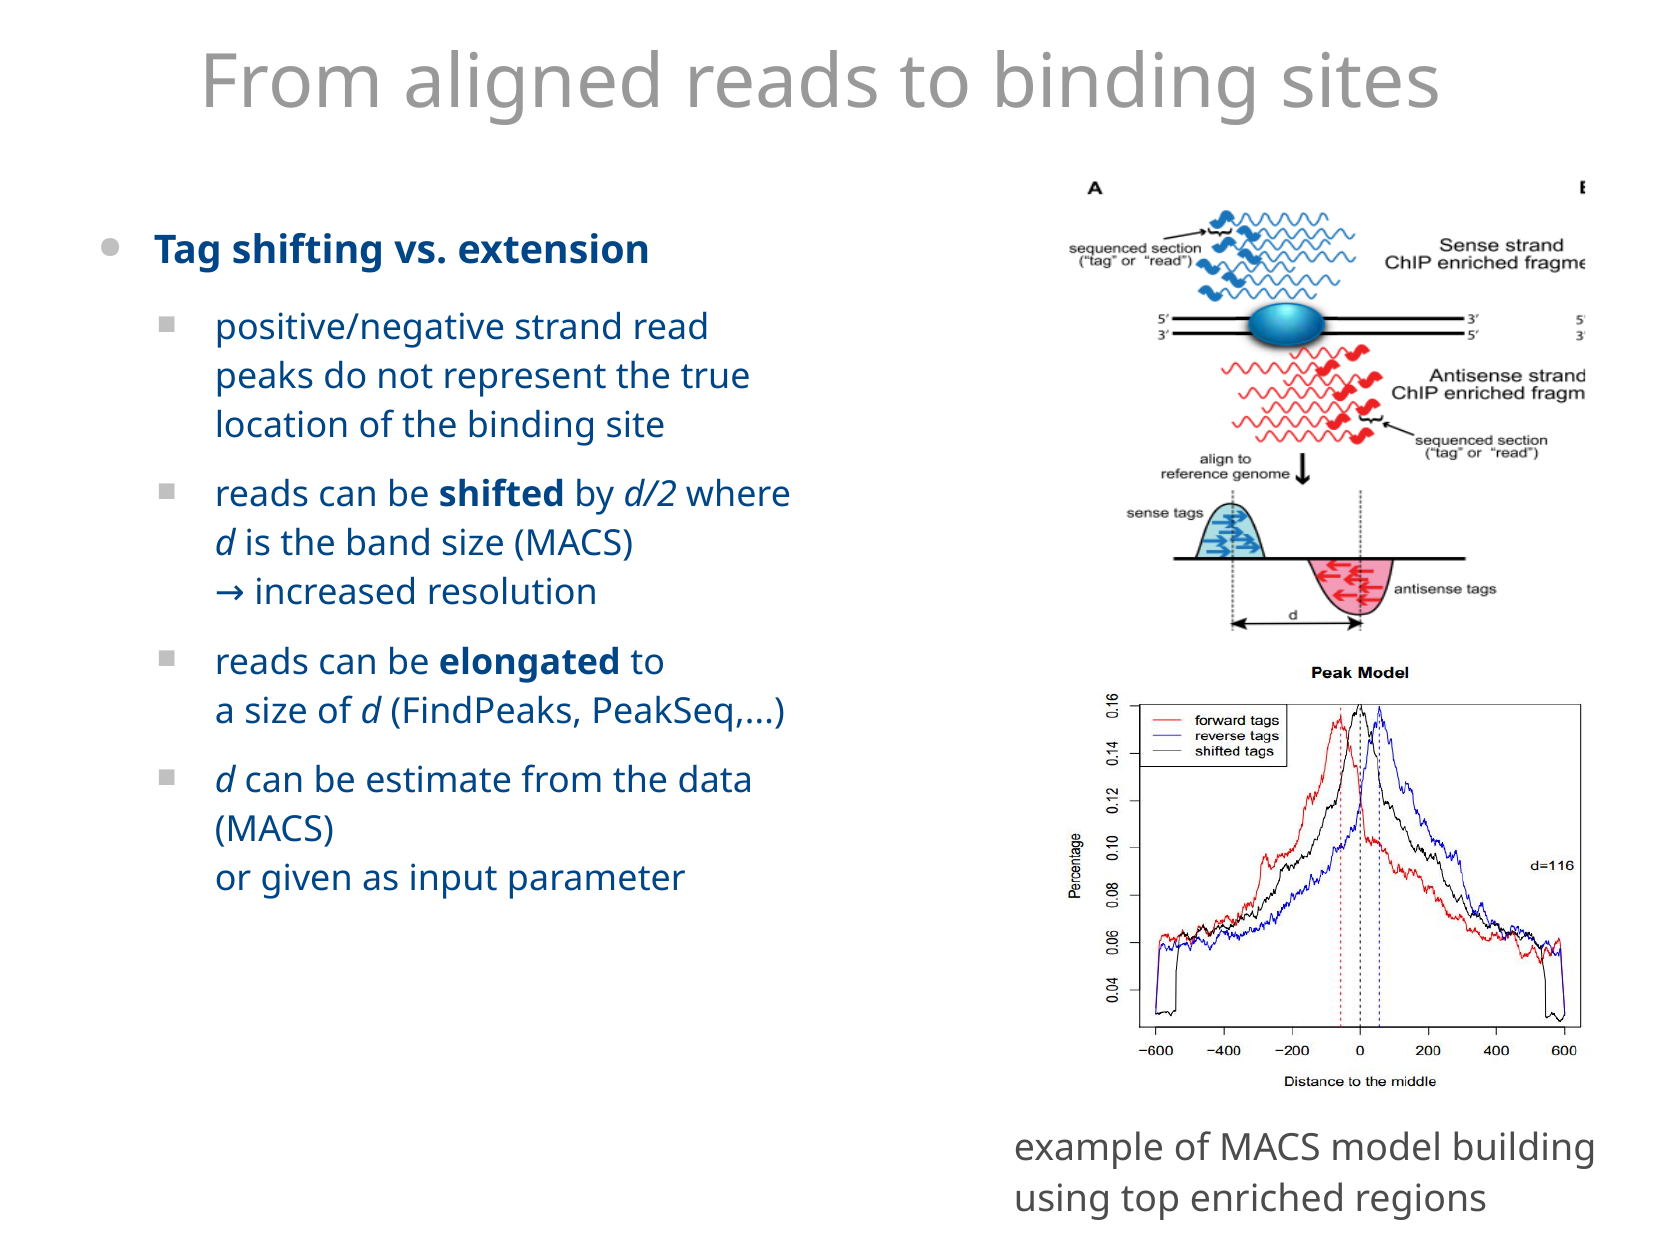

# From aligned reads to binding sites
Tag shifting vs. extension
positive/negative strand read peaks do not represent the true location of the binding site
reads can be shifted by d/2 where d is the band size (MACS)
→ increased resolution
reads can be elongated to
a size of d (FindPeaks, PeakSeq,...)
d can be estimate from the data (MACS)
or given as input parameter
example of MACS model building
using top enriched regions